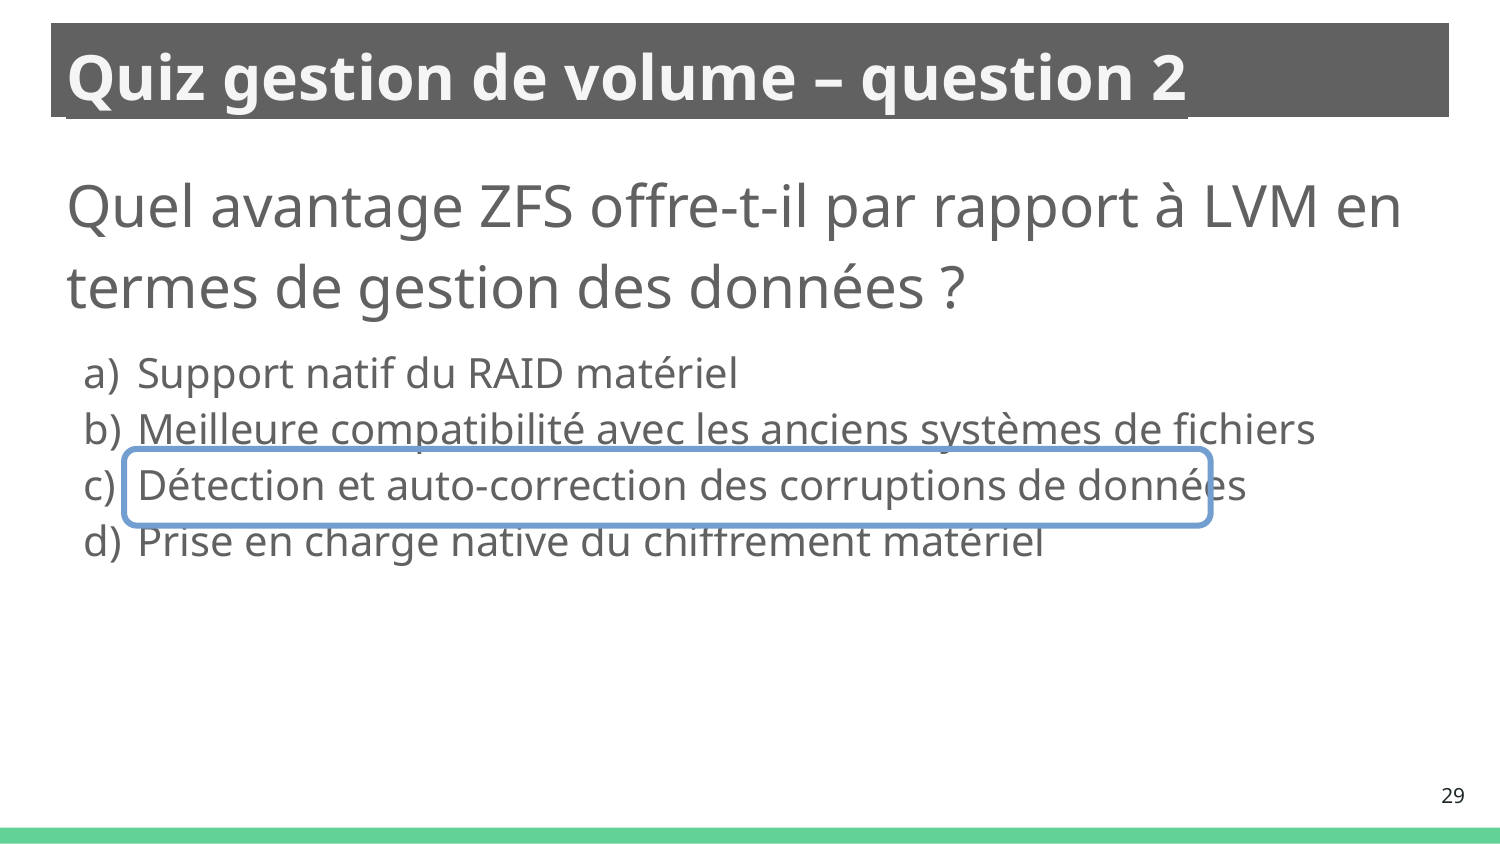

Quiz gestion de volume – question 2
# Quel avantage ZFS offre-t-il par rapport à LVM en termes de gestion des données ?
Support natif du RAID matériel
Meilleure compatibilité avec les anciens systèmes de fichiers
Détection et auto-correction des corruptions de données
Prise en charge native du chiffrement matériel